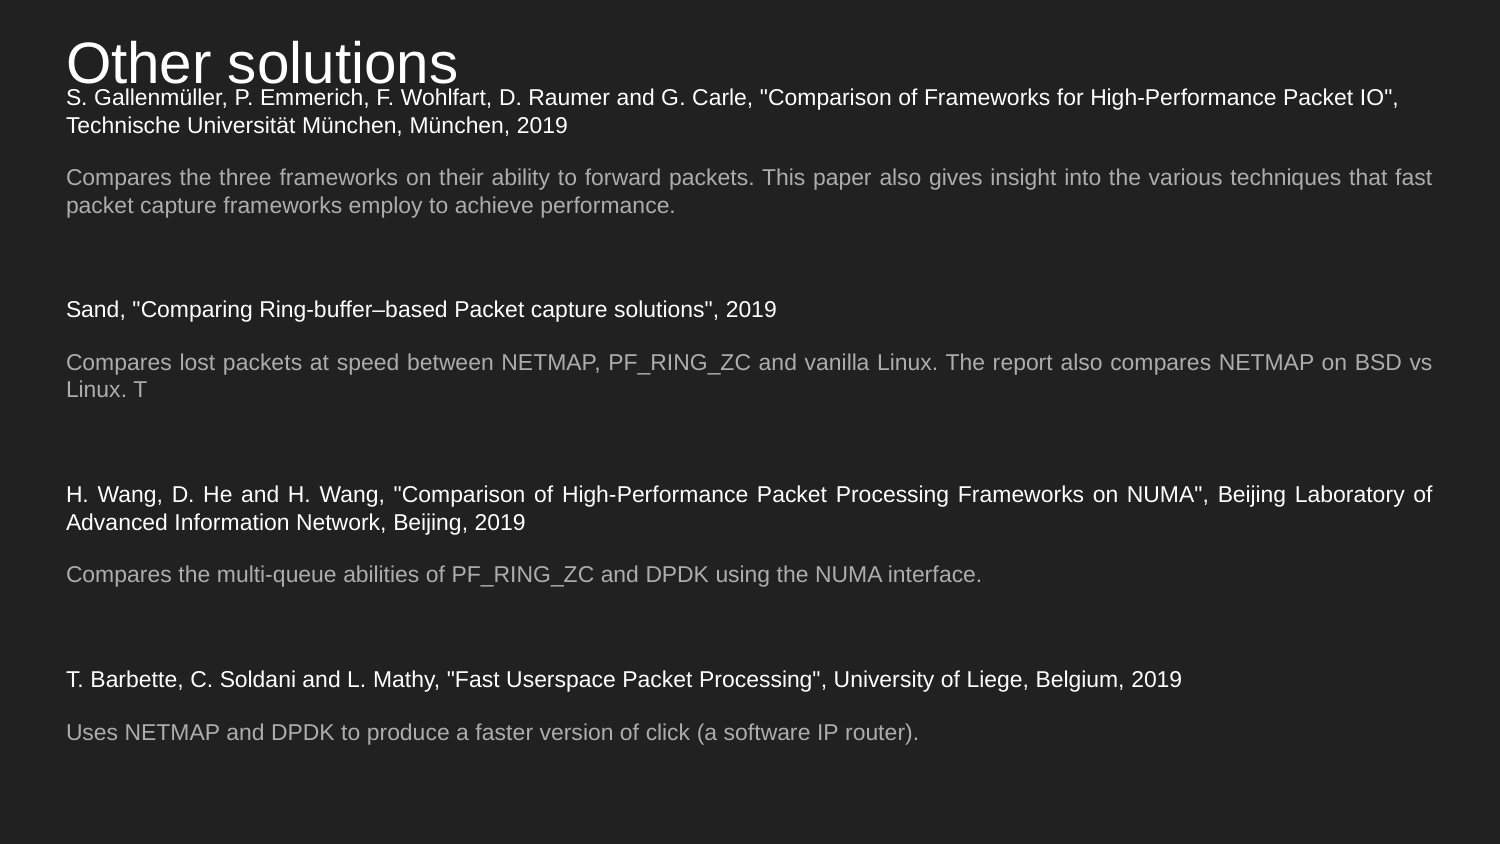

# Other solutions
S. Gallenmüller, P. Emmerich, F. Wohlfart, D. Raumer and G. Carle, "Comparison of Frameworks for High-Performance Packet IO", Technische Universität München, München, 2019
Compares the three frameworks on their ability to forward packets. This paper also gives insight into the various techniques that fast packet capture frameworks employ to achieve performance.
Sand, "Comparing Ring-buffer–based Packet capture solutions", 2019
Compares lost packets at speed between NETMAP, PF_RING_ZC and vanilla Linux. The report also compares NETMAP on BSD vs Linux. T
H. Wang, D. He and H. Wang, "Comparison of High-Performance Packet Processing Frameworks on NUMA", Beijing Laboratory of Advanced Information Network, Beijing, 2019
Compares the multi-queue abilities of PF_RING_ZC and DPDK using the NUMA interface.
T. Barbette, C. Soldani and L. Mathy, "Fast Userspace Packet Processing", University of Liege, Belgium, 2019
Uses NETMAP and DPDK to produce a faster version of click (a software IP router).